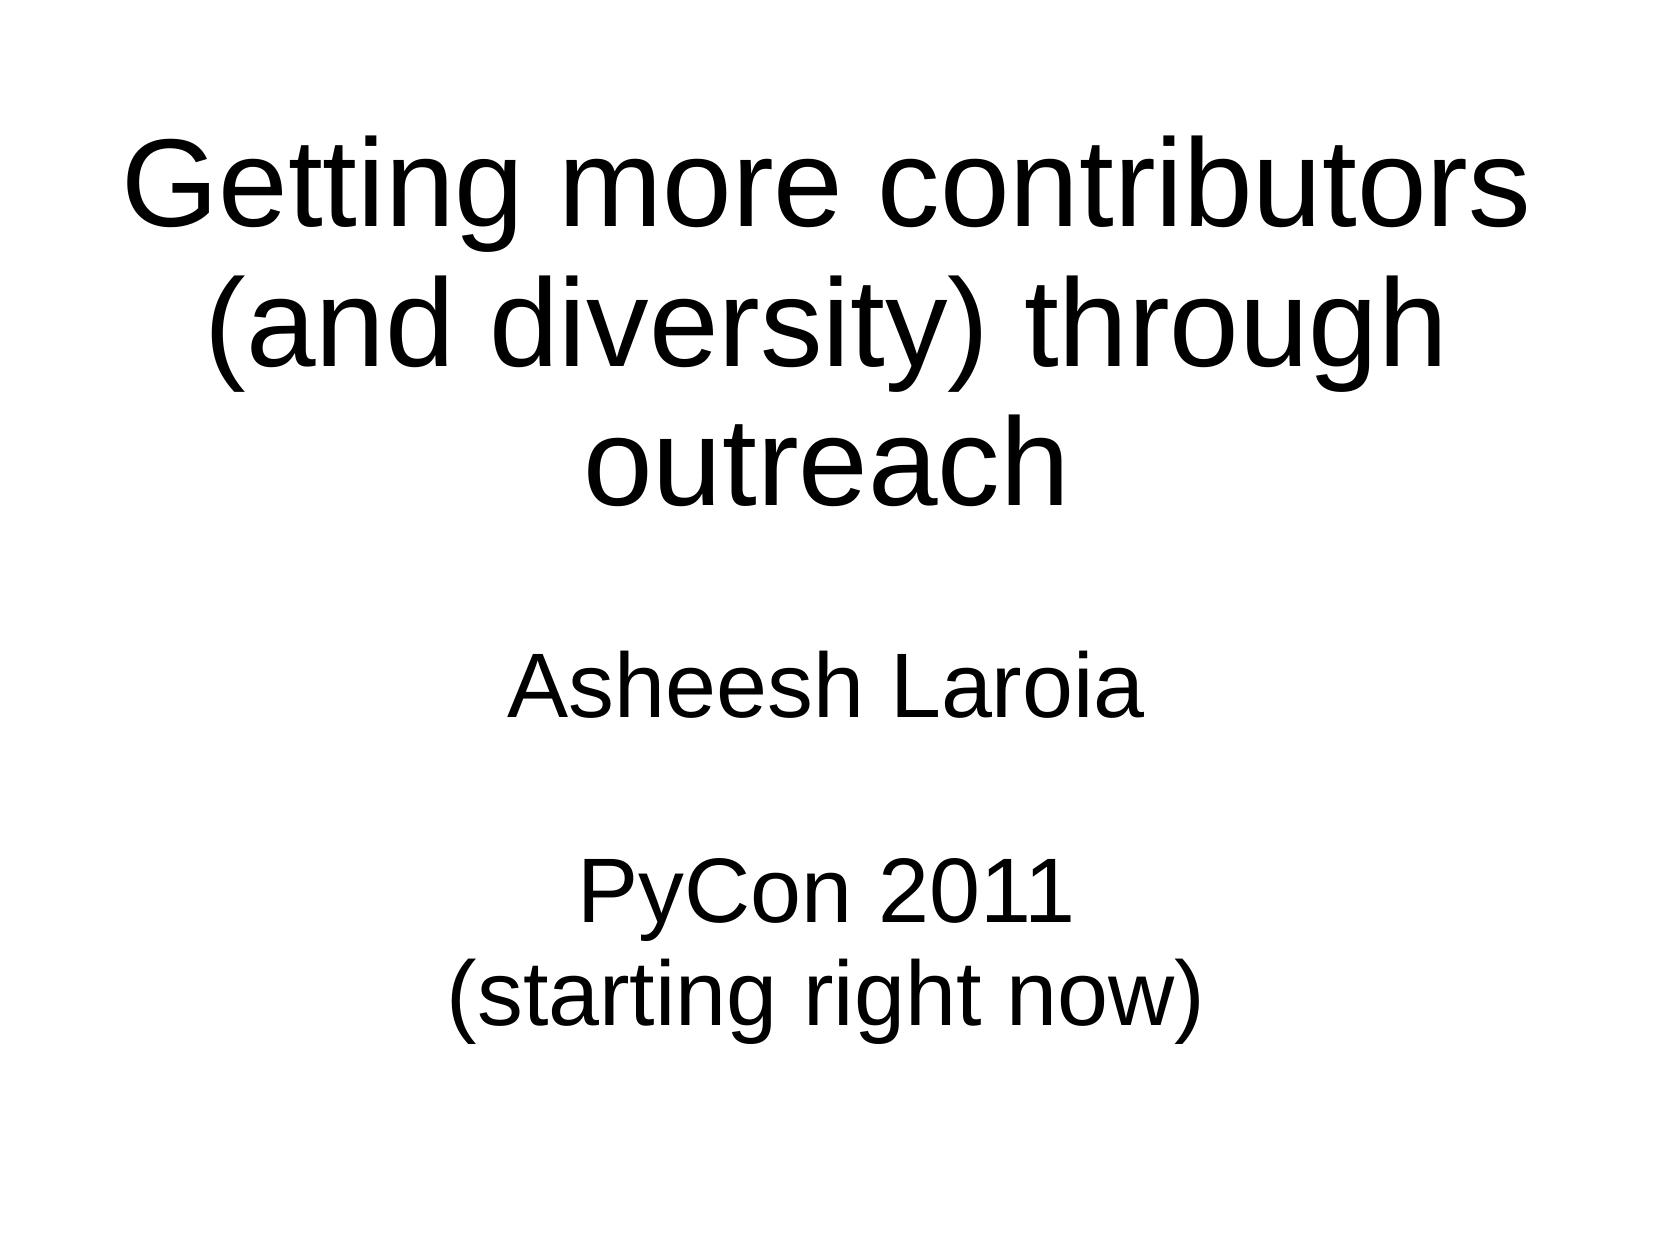

# Getting more contributors (and diversity) through outreach
Asheesh Laroia
PyCon 2011
(starting right now)